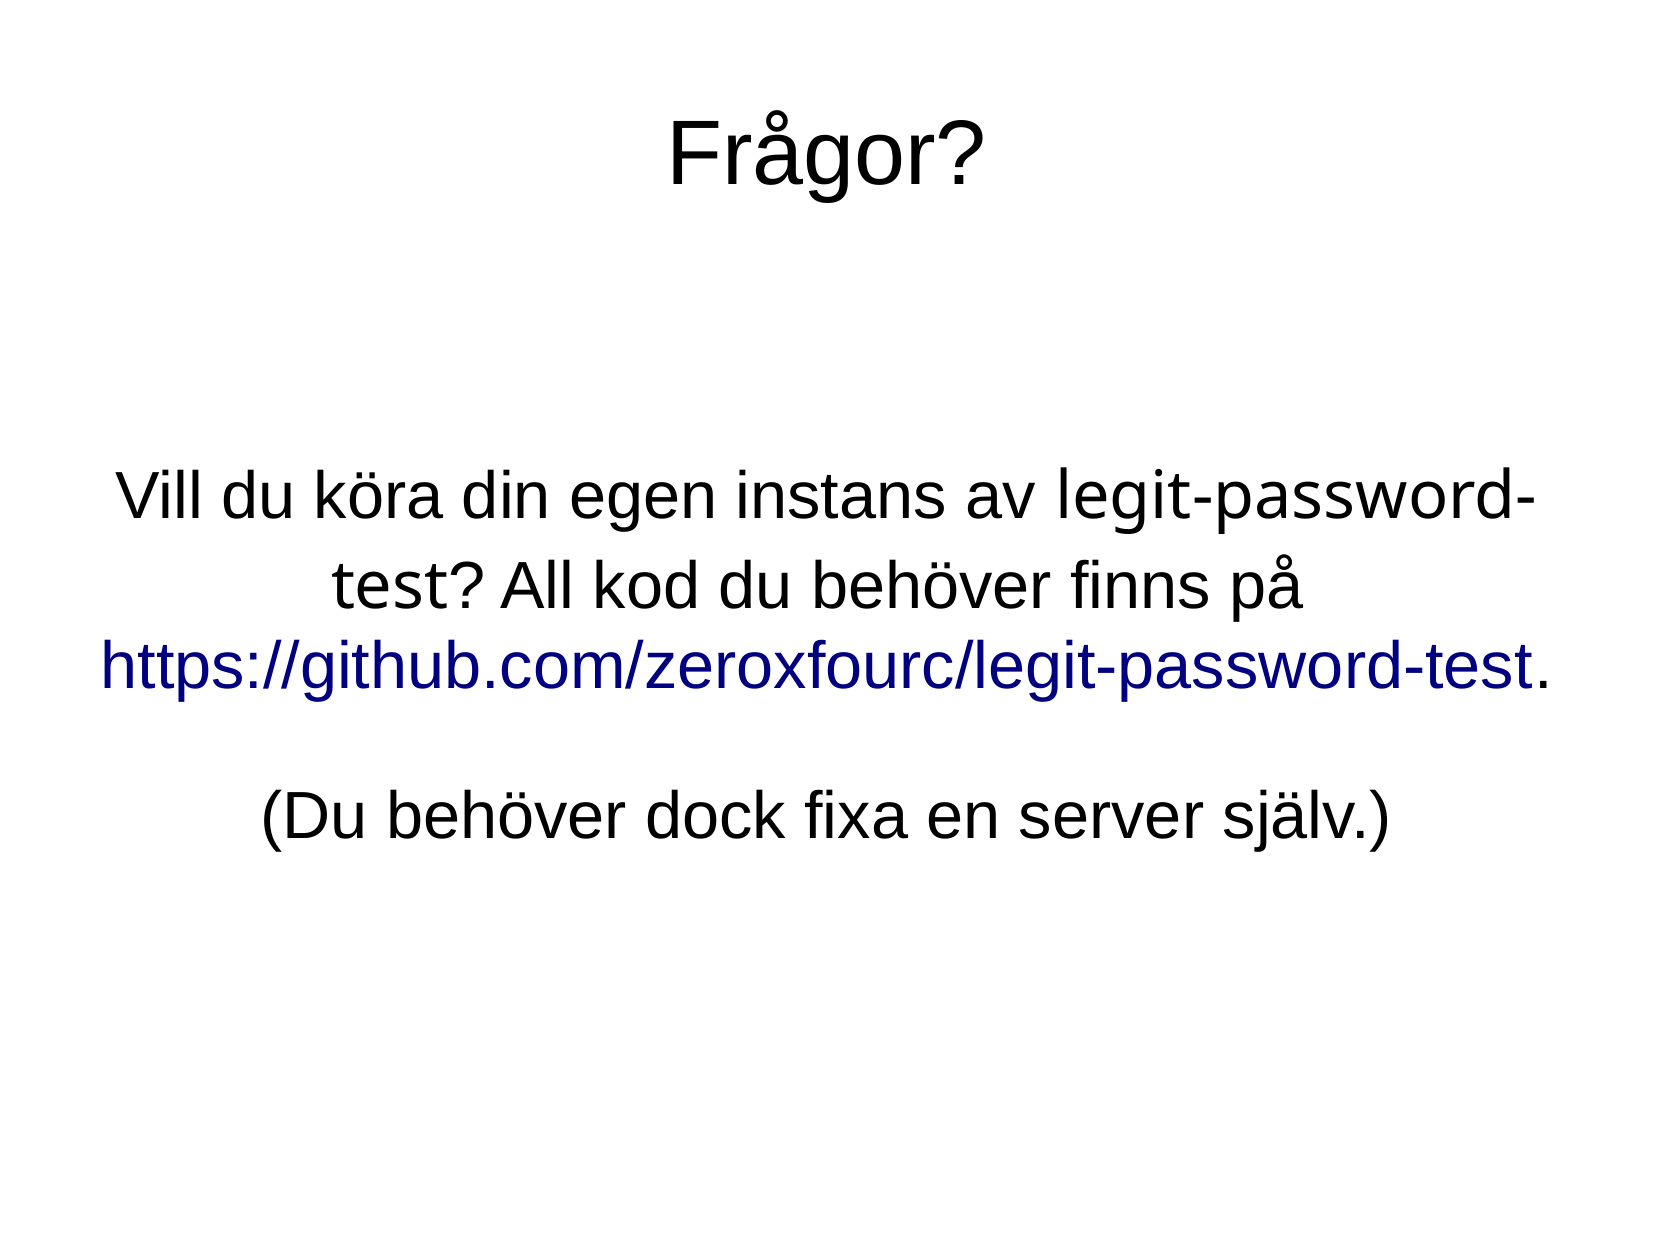

# Frågor?
Vill du köra din egen instans av legit-password-test? All kod du behöver finns på https://github.com/zeroxfourc/legit-password-test.
(Du behöver dock fixa en server själv.)